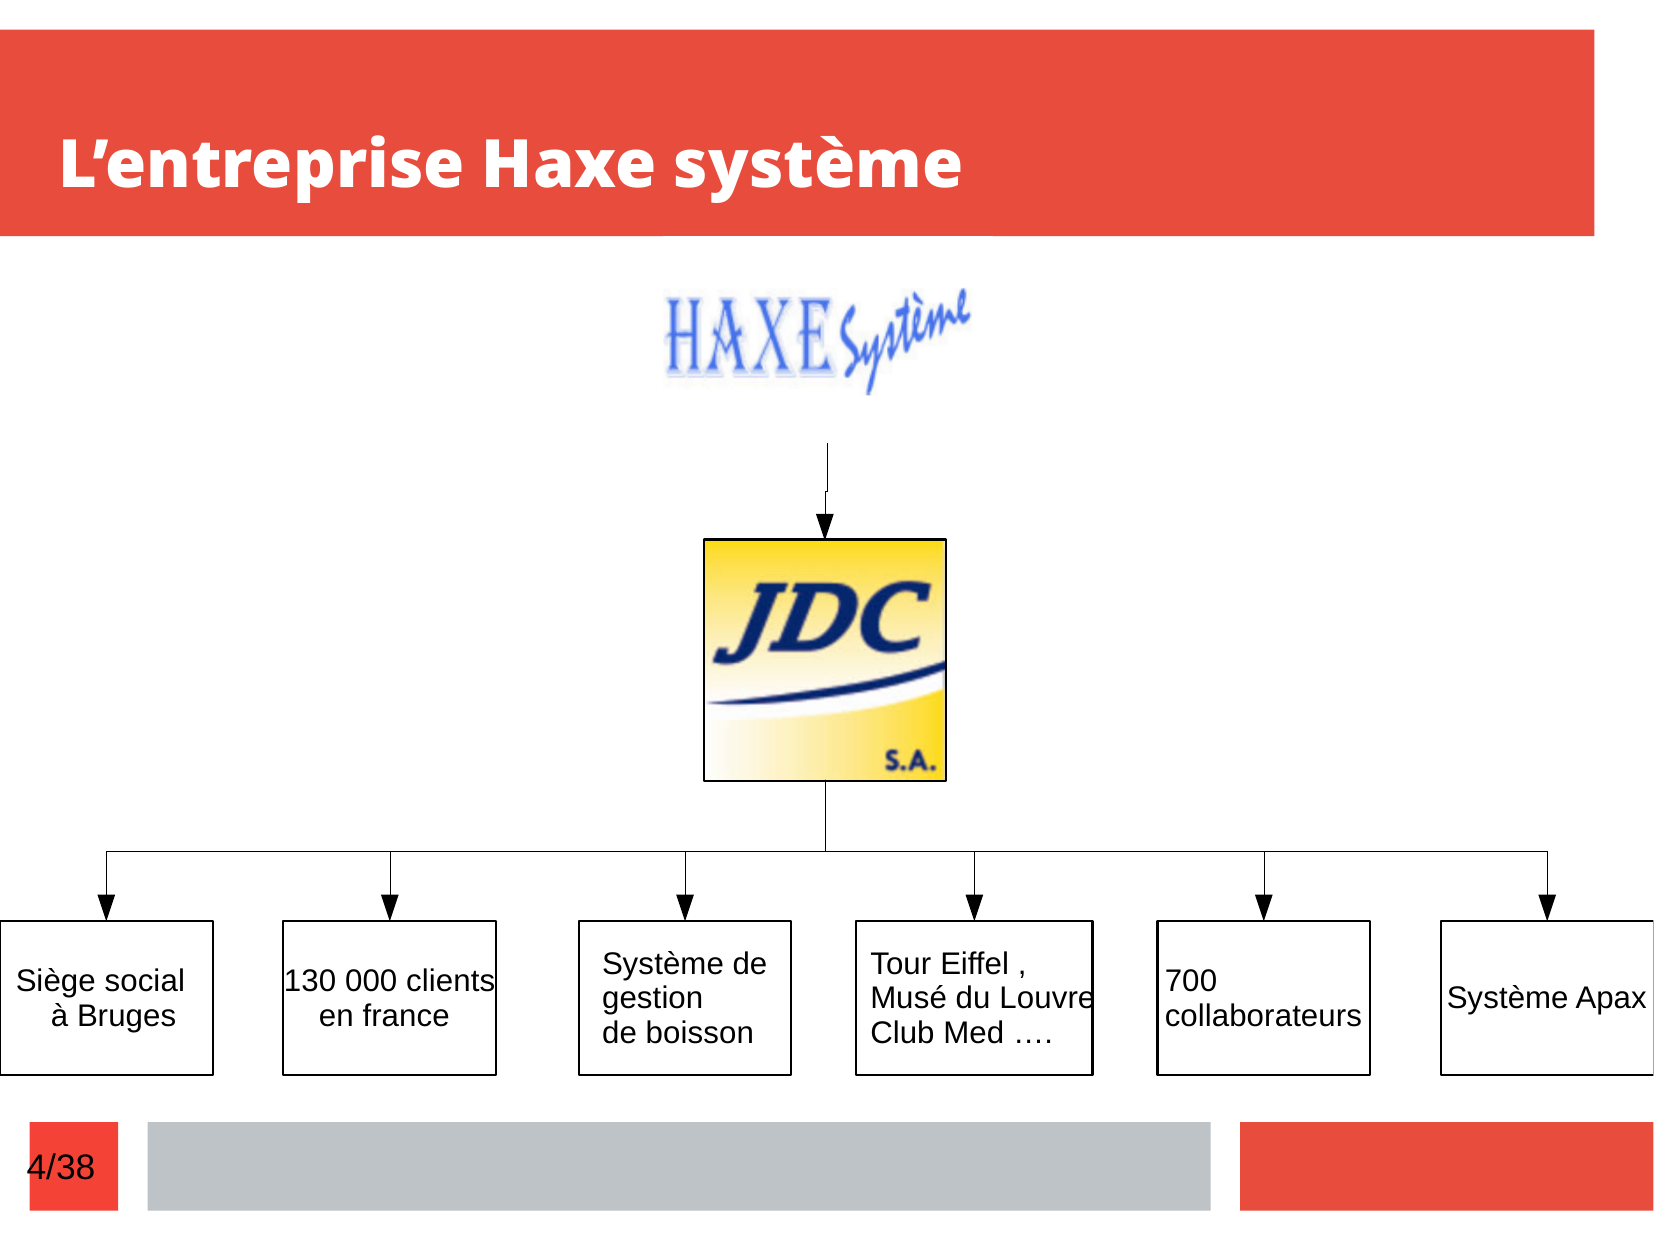

# L’entreprise Haxe système
Siège social
 à Bruges
130 000 clients
 en france
 Système de
 gestion
 de boisson
 Tour Eiffel ,
 Musé du Louvre
 Club Med ….
700
collaborateurs
Système Apax